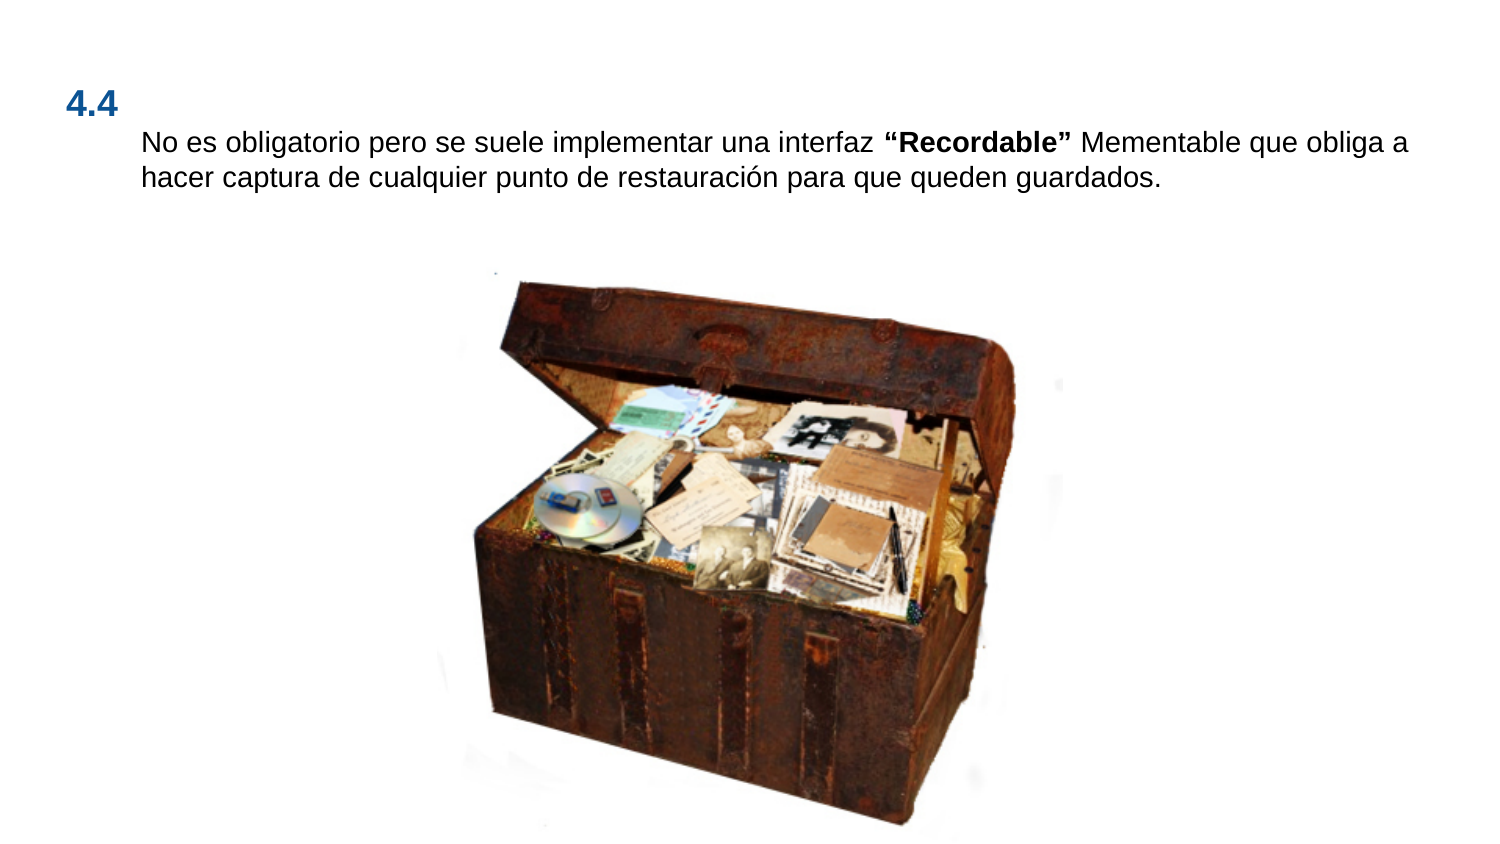

# 4.4
No es obligatorio pero se suele implementar una interfaz “Recordable” Mementable que obliga a hacer captura de cualquier punto de restauración para que queden guardados.